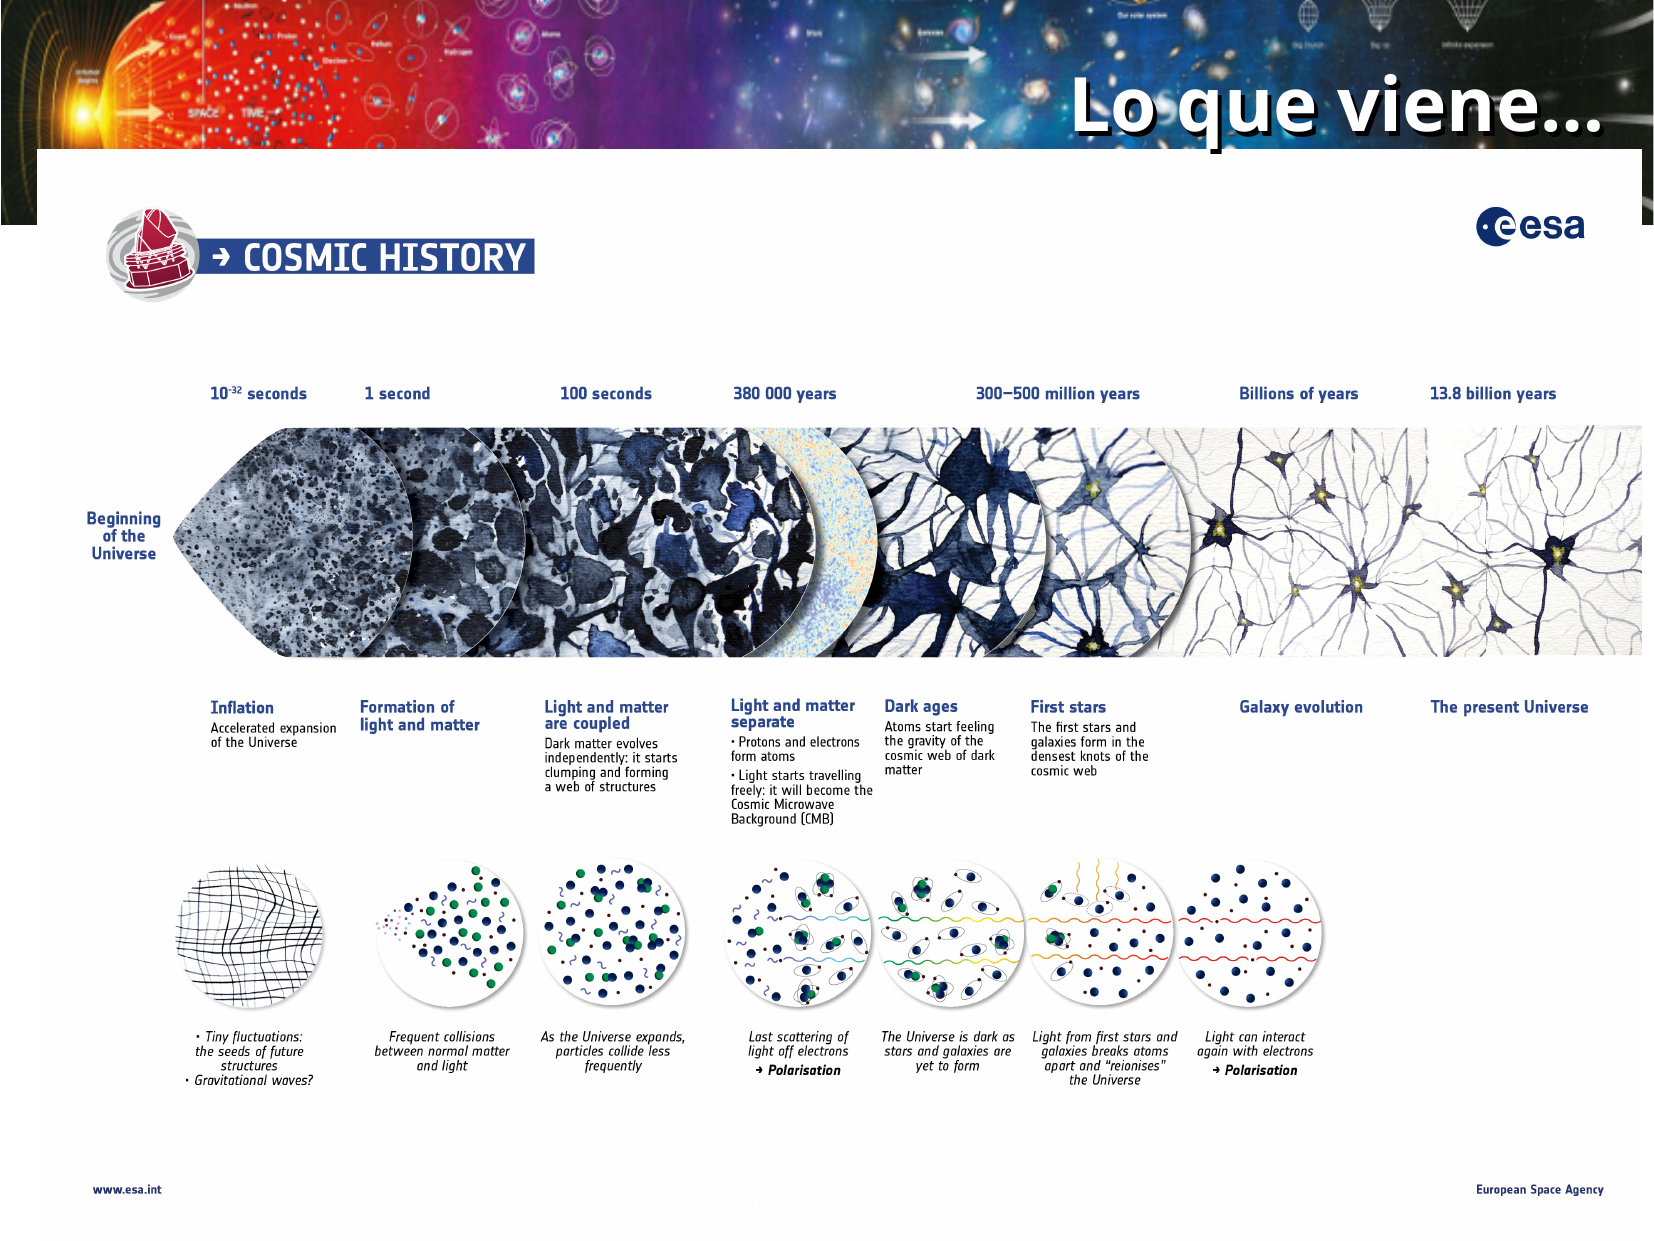

# Lo que viene…
Nov 19, 2019
H. Asorey - IPAC 2019
47